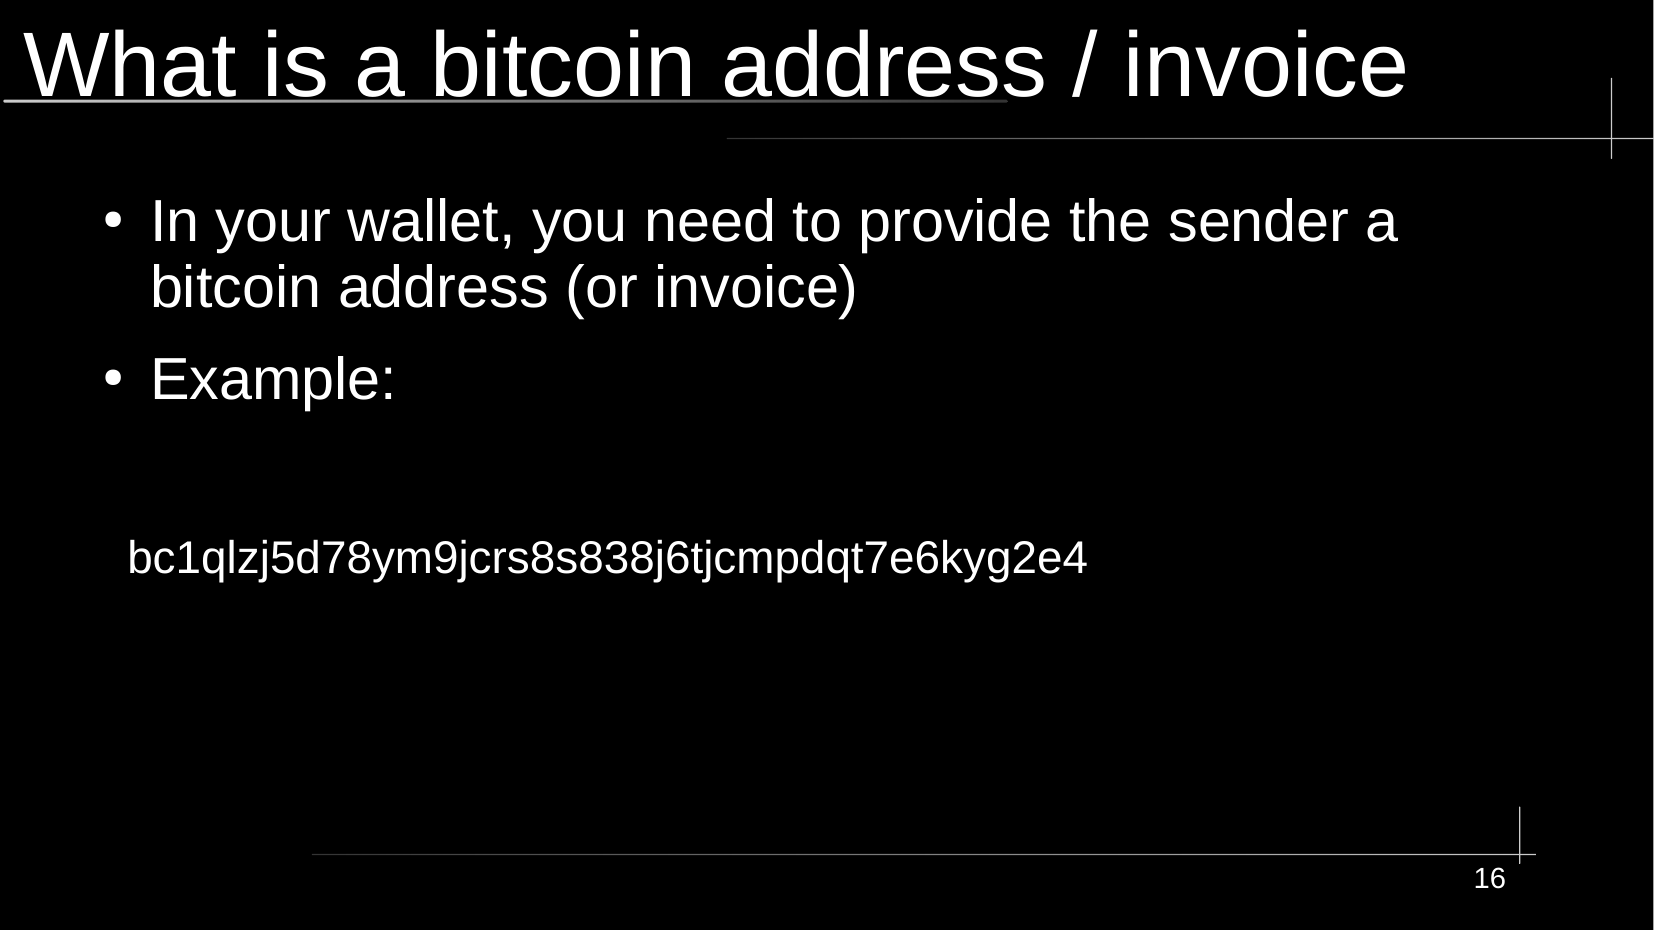

# What is a bitcoin address / invoice
In your wallet, you need to provide the sender a bitcoin address (or invoice)
Example:
bc1qlzj5d78ym9jcrs8s838j6tjcmpdqt7e6kyg2e4
16